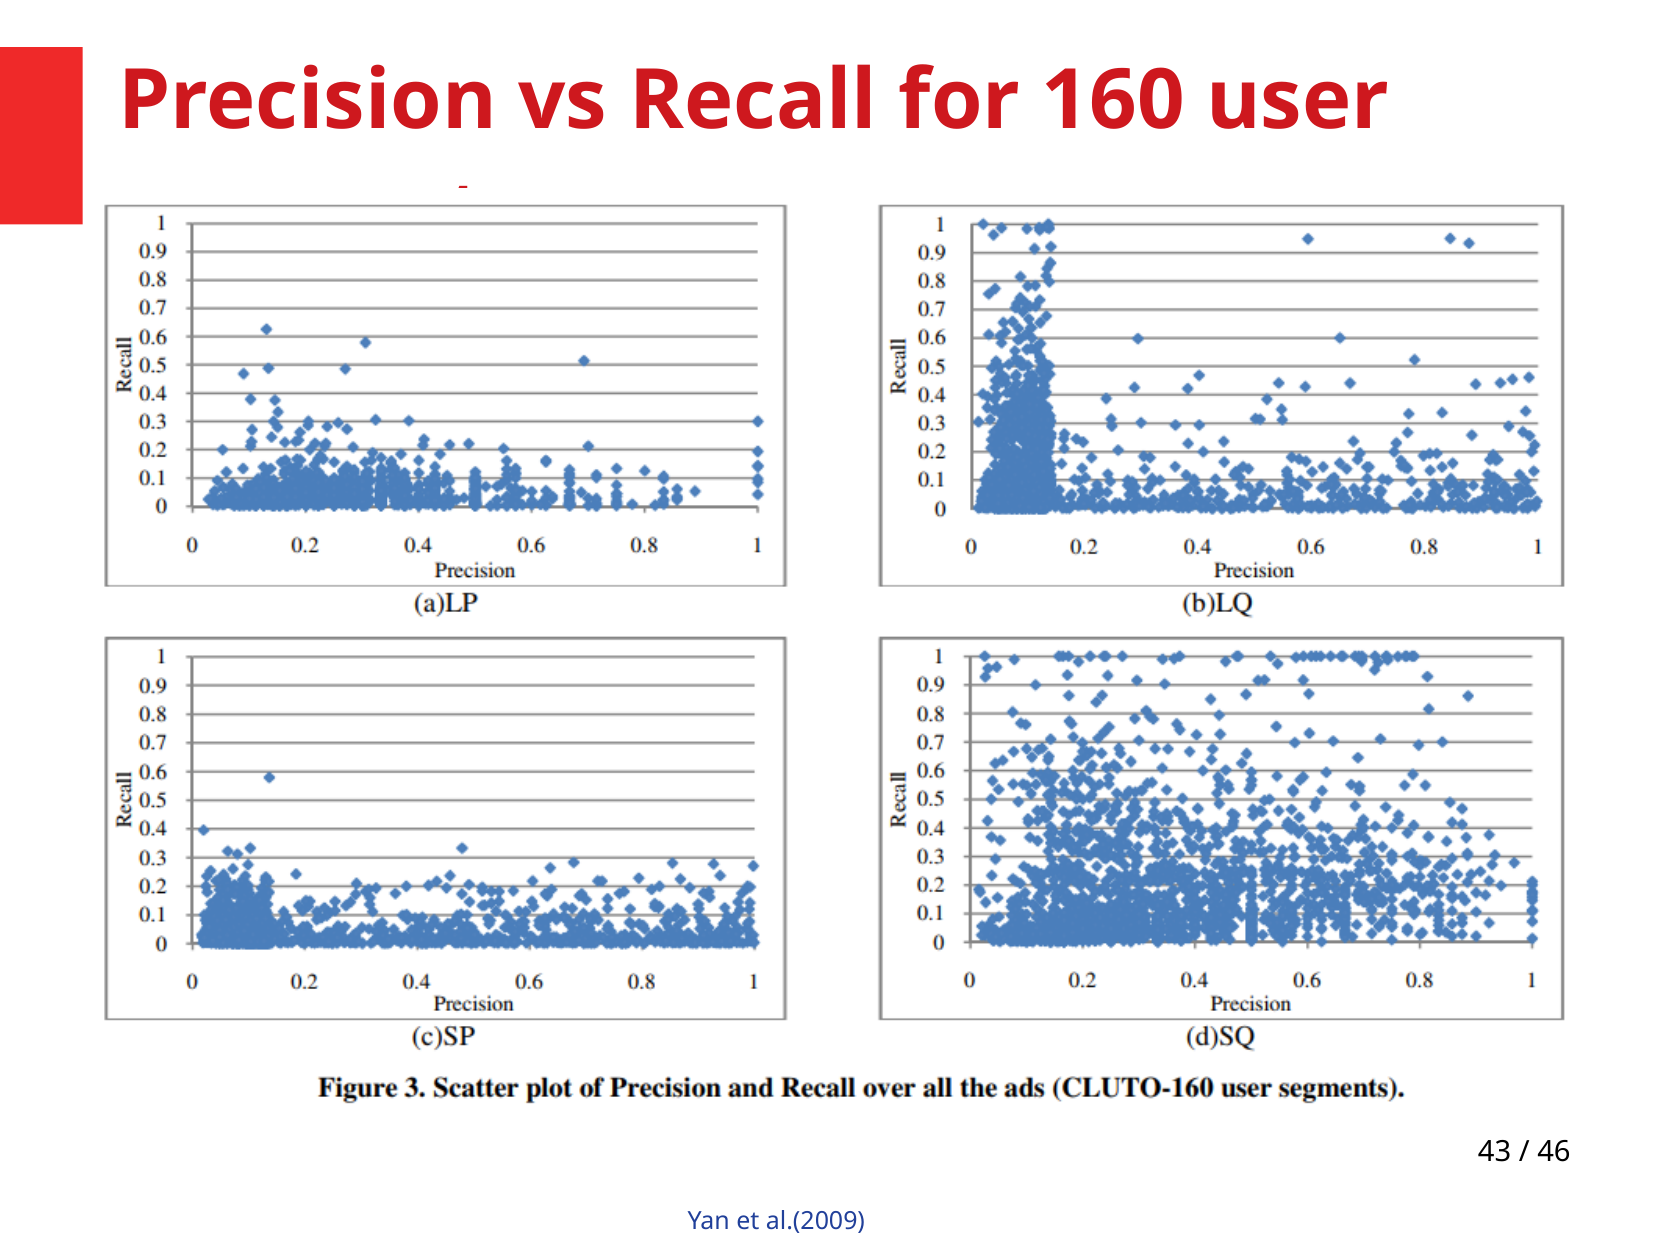

# Precision vs Recall for 160 user segments
43
Yan et al.(2009)